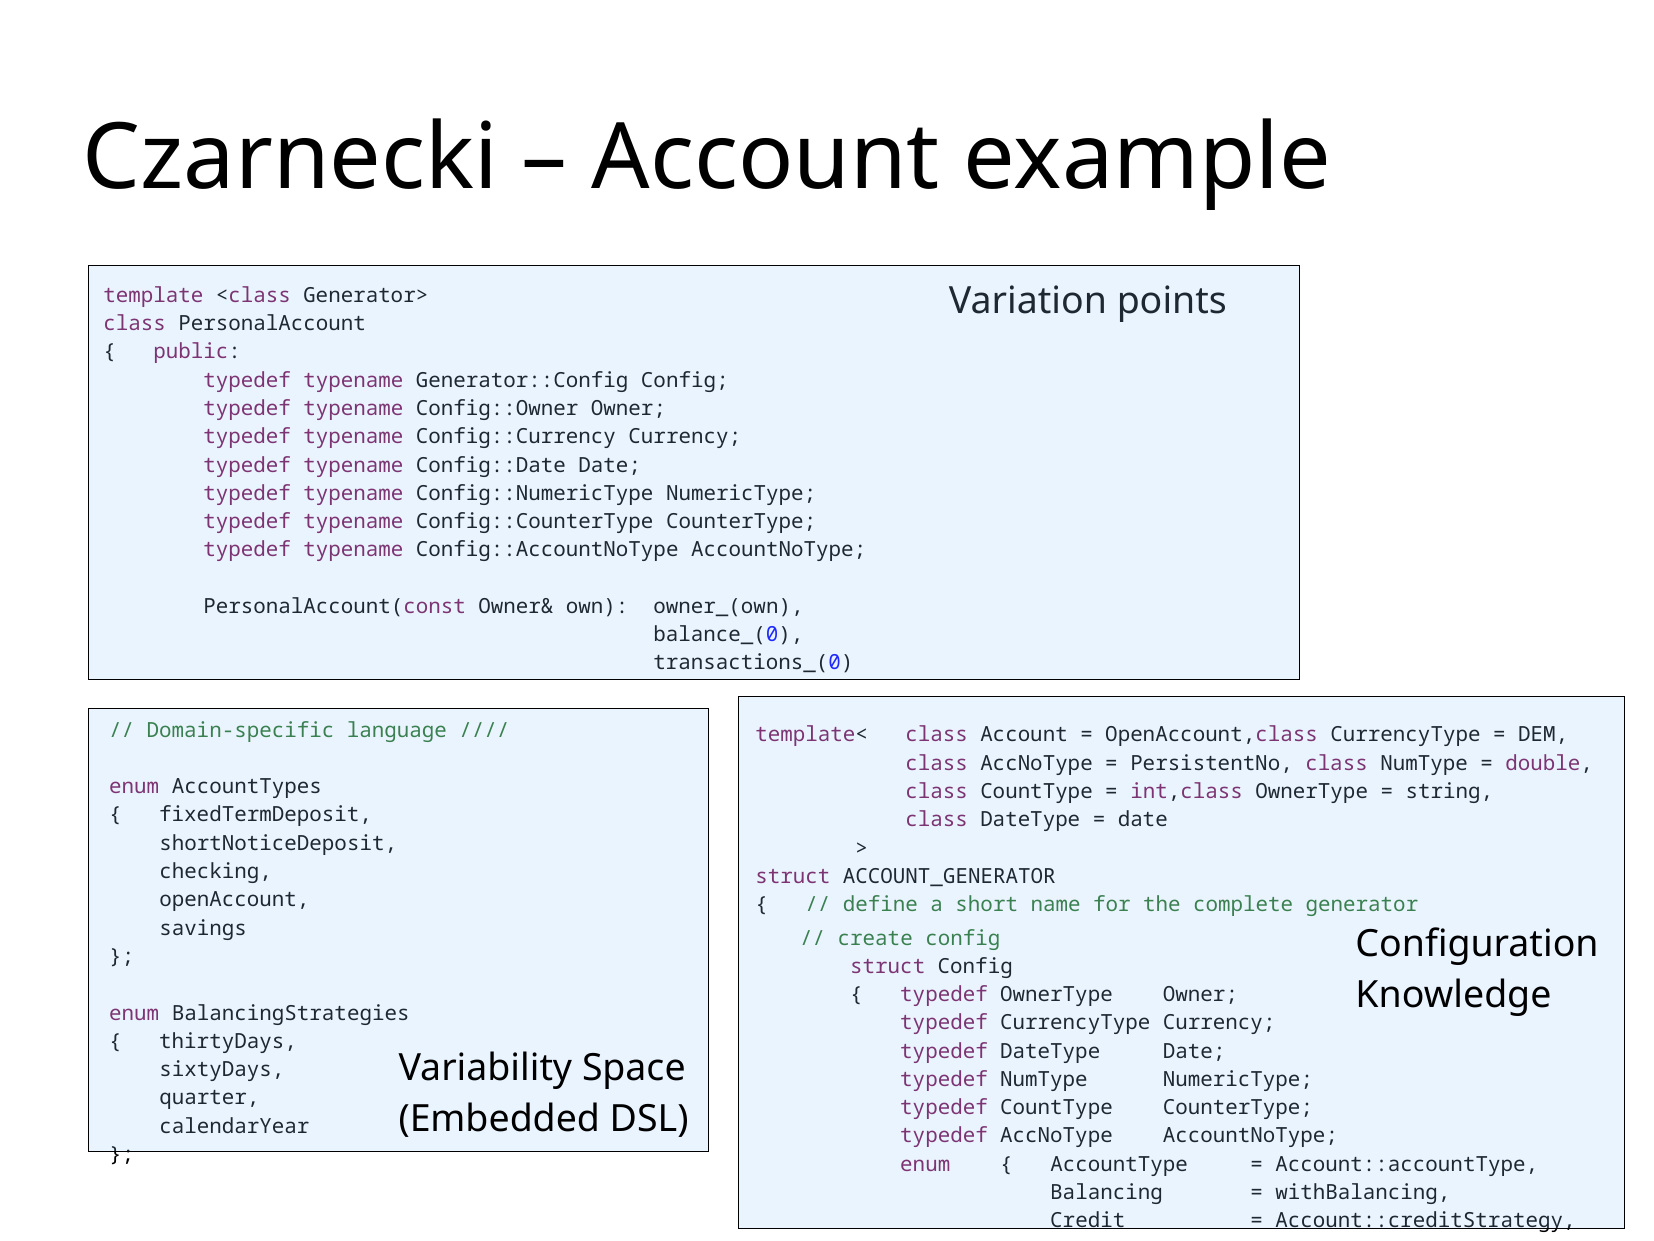

# Czarnecki – Account example
Variation points
template <class Generator>
class PersonalAccount
{ public:
 typedef typename Generator::Config Config;
 typedef typename Config::Owner Owner;
 typedef typename Config::Currency Currency;
 typedef typename Config::Date Date;
 typedef typename Config::NumericType NumericType;
 typedef typename Config::CounterType CounterType;
 typedef typename Config::AccountNoType AccountNoType;
 PersonalAccount(const Owner& own): owner_(own),
 balance_(0),
 transactions_(0)
// Domain-specific language ////
enum AccountTypes
{ fixedTermDeposit,
 shortNoticeDeposit,
 checking,
 openAccount,
 savings
};
enum BalancingStrategies
{ thirtyDays,
 sixtyDays,
 quarter,
 calendarYear
};
template< class Account = OpenAccount,class CurrencyType = DEM,
 class AccNoType = PersistentNo, class NumType = double,
 class CountType = int,class OwnerType = string,
 class DateType = date
 >
struct ACCOUNT_GENERATOR
{ // define a short name for the complete generator
Configuration
Knowledge
// create config
 struct Config
 { typedef OwnerType Owner;
 typedef CurrencyType Currency;
 typedef DateType Date;
 typedef NumType NumericType;
 typedef CountType CounterType;
 typedef AccNoType AccountNoType;
 enum { AccountType = Account::accountType,
 Balancing = withBalancing,
 Credit = Account::creditStrategy,
Variability Space
(Embedded DSL)